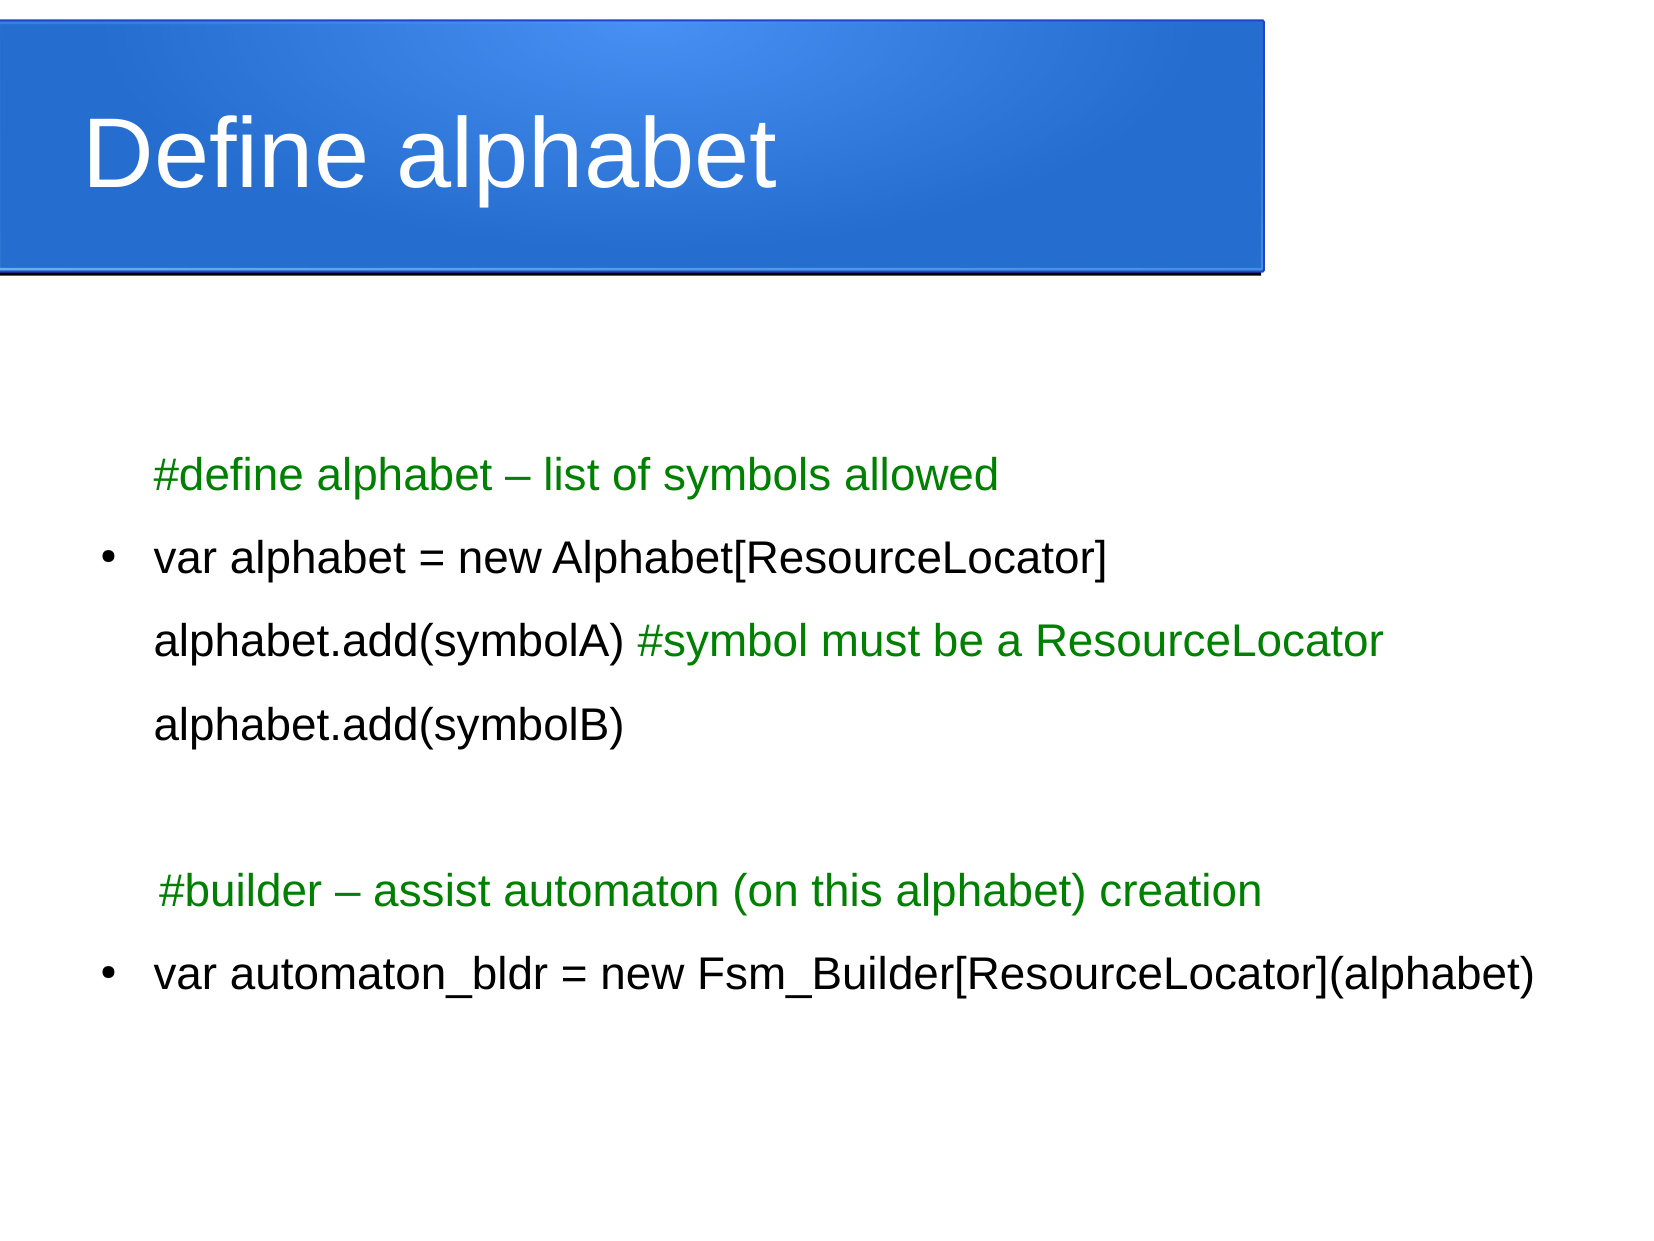

# Define alphabet
#define alphabet – list of symbols allowed
var alphabet = new Alphabet[ResourceLocator]
alphabet.add(symbolA) #symbol must be a ResourceLocator
alphabet.add(symbolB)
 #builder – assist automaton (on this alphabet) creation
var automaton_bldr = new Fsm_Builder[ResourceLocator](alphabet)